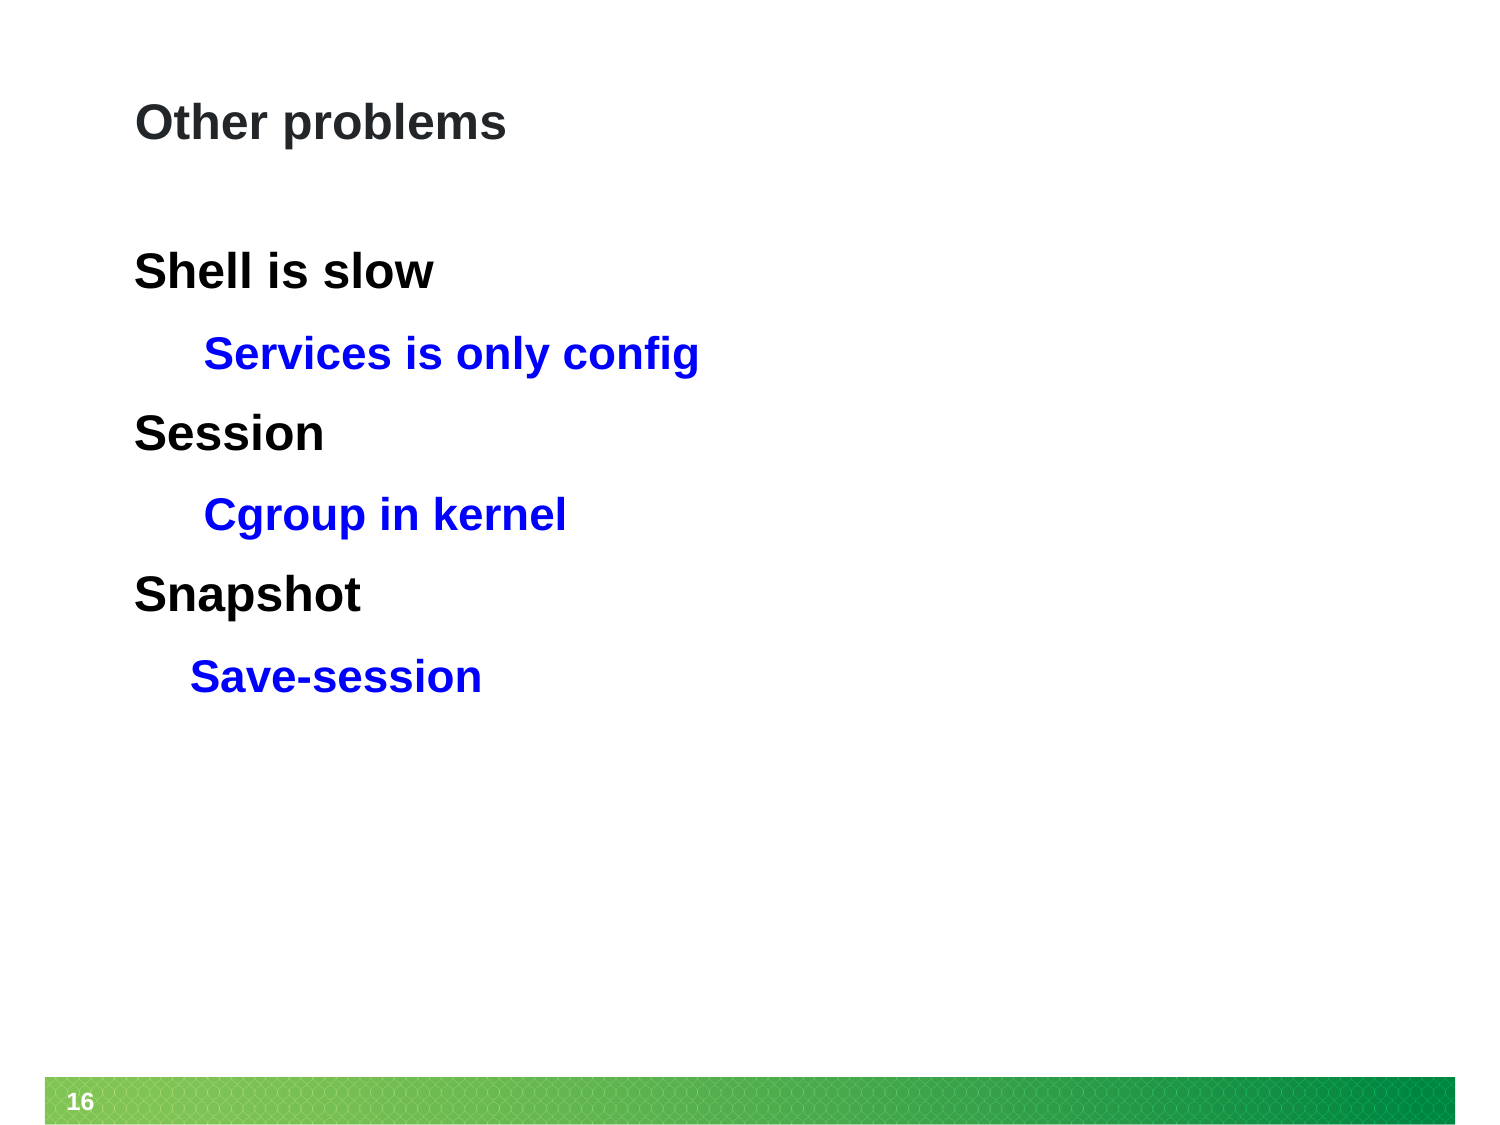

# Other problems
Shell is slow
 Services is only config
Session
 Cgroup in kernel
Snapshot
 Save-session